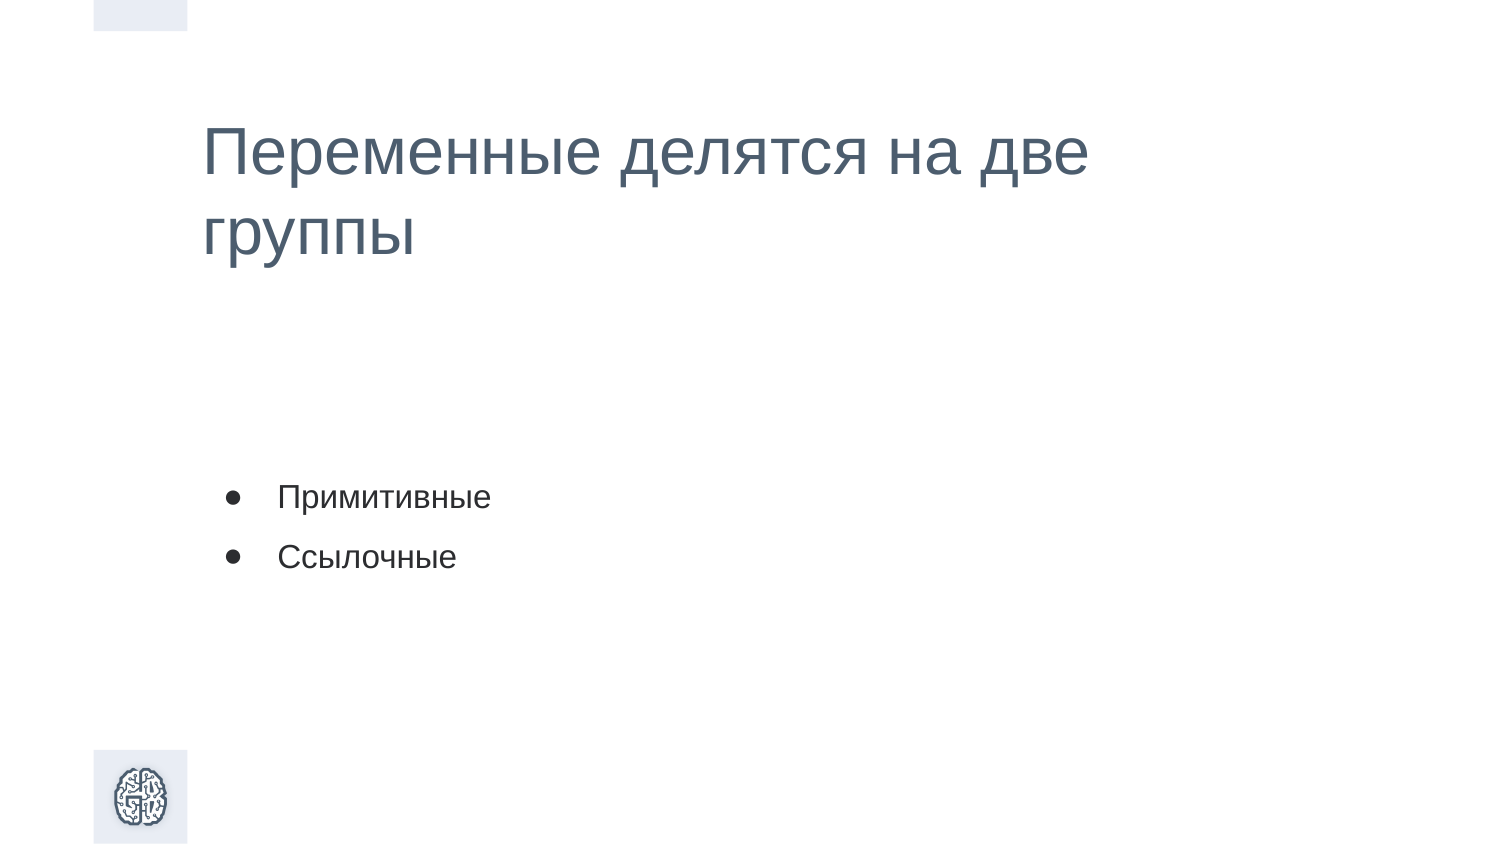

Переменные делятся на две группы
Примитивные
Ссылочные